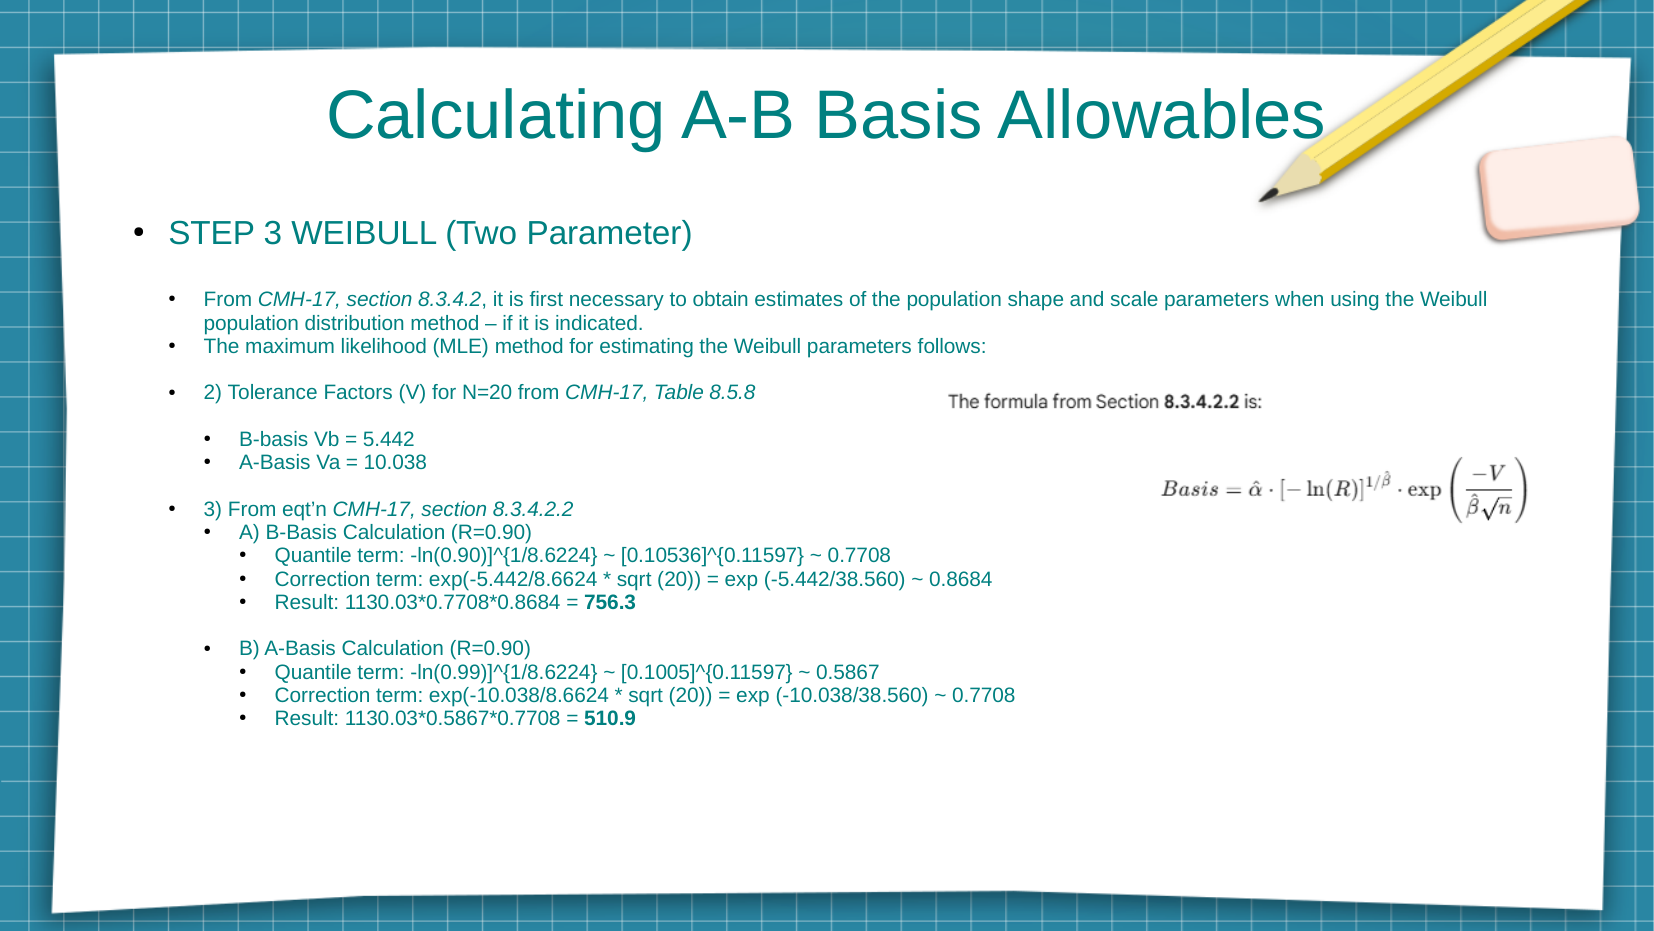

# Calculating A-B Basis Allowables
STEP 3 WEIBULL (Two Parameter)
From CMH-17, section 8.3.4.2, it is first necessary to obtain estimates of the population shape and scale parameters when using the Weibull population distribution method – if it is indicated.
The maximum likelihood (MLE) method for estimating the Weibull parameters follows:
2) Tolerance Factors (V) for N=20 from CMH-17, Table 8.5.8
B-basis Vb = 5.442
A-Basis Va = 10.038
3) From eqt’n CMH-17, section 8.3.4.2.2
A) B-Basis Calculation (R=0.90)
Quantile term: -ln(0.90)]^{1/8.6224} ~ [0.10536]^{0.11597} ~ 0.7708
Correction term: exp(-5.442/8.6624 * sqrt (20)) = exp (-5.442/38.560) ~ 0.8684
Result: 1130.03*0.7708*0.8684 = 756.3
B) A-Basis Calculation (R=0.90)
Quantile term: -ln(0.99)]^{1/8.6224} ~ [0.1005]^{0.11597} ~ 0.5867
Correction term: exp(-10.038/8.6624 * sqrt (20)) = exp (-10.038/38.560) ~ 0.7708
Result: 1130.03*0.5867*0.7708 = 510.9